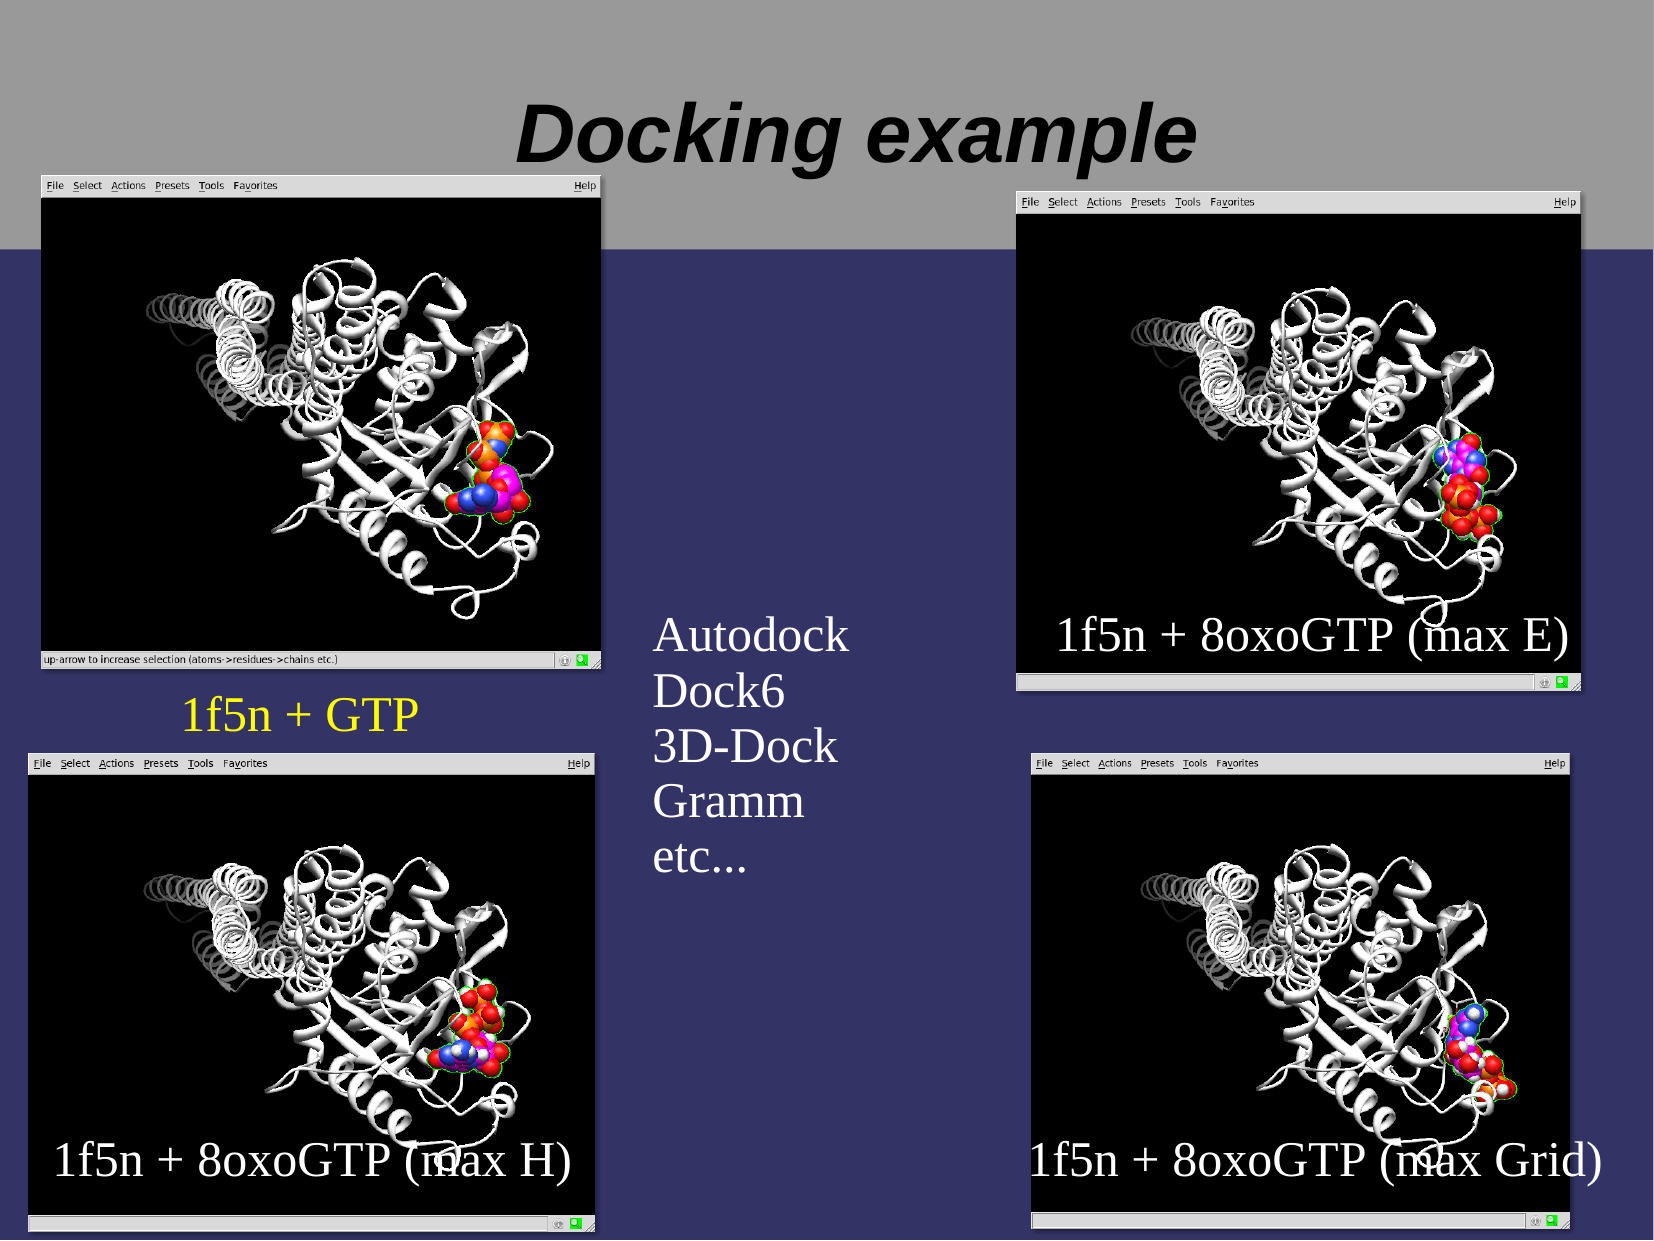

# Docking example
Autodock
Dock6
3D-Dock
Gramm
etc...
1f5n + 8oxoGTP (max E)
1f5n + GTP
1f5n + 8oxoGTP (max H)
1f5n + 8oxoGTP (max Grid)